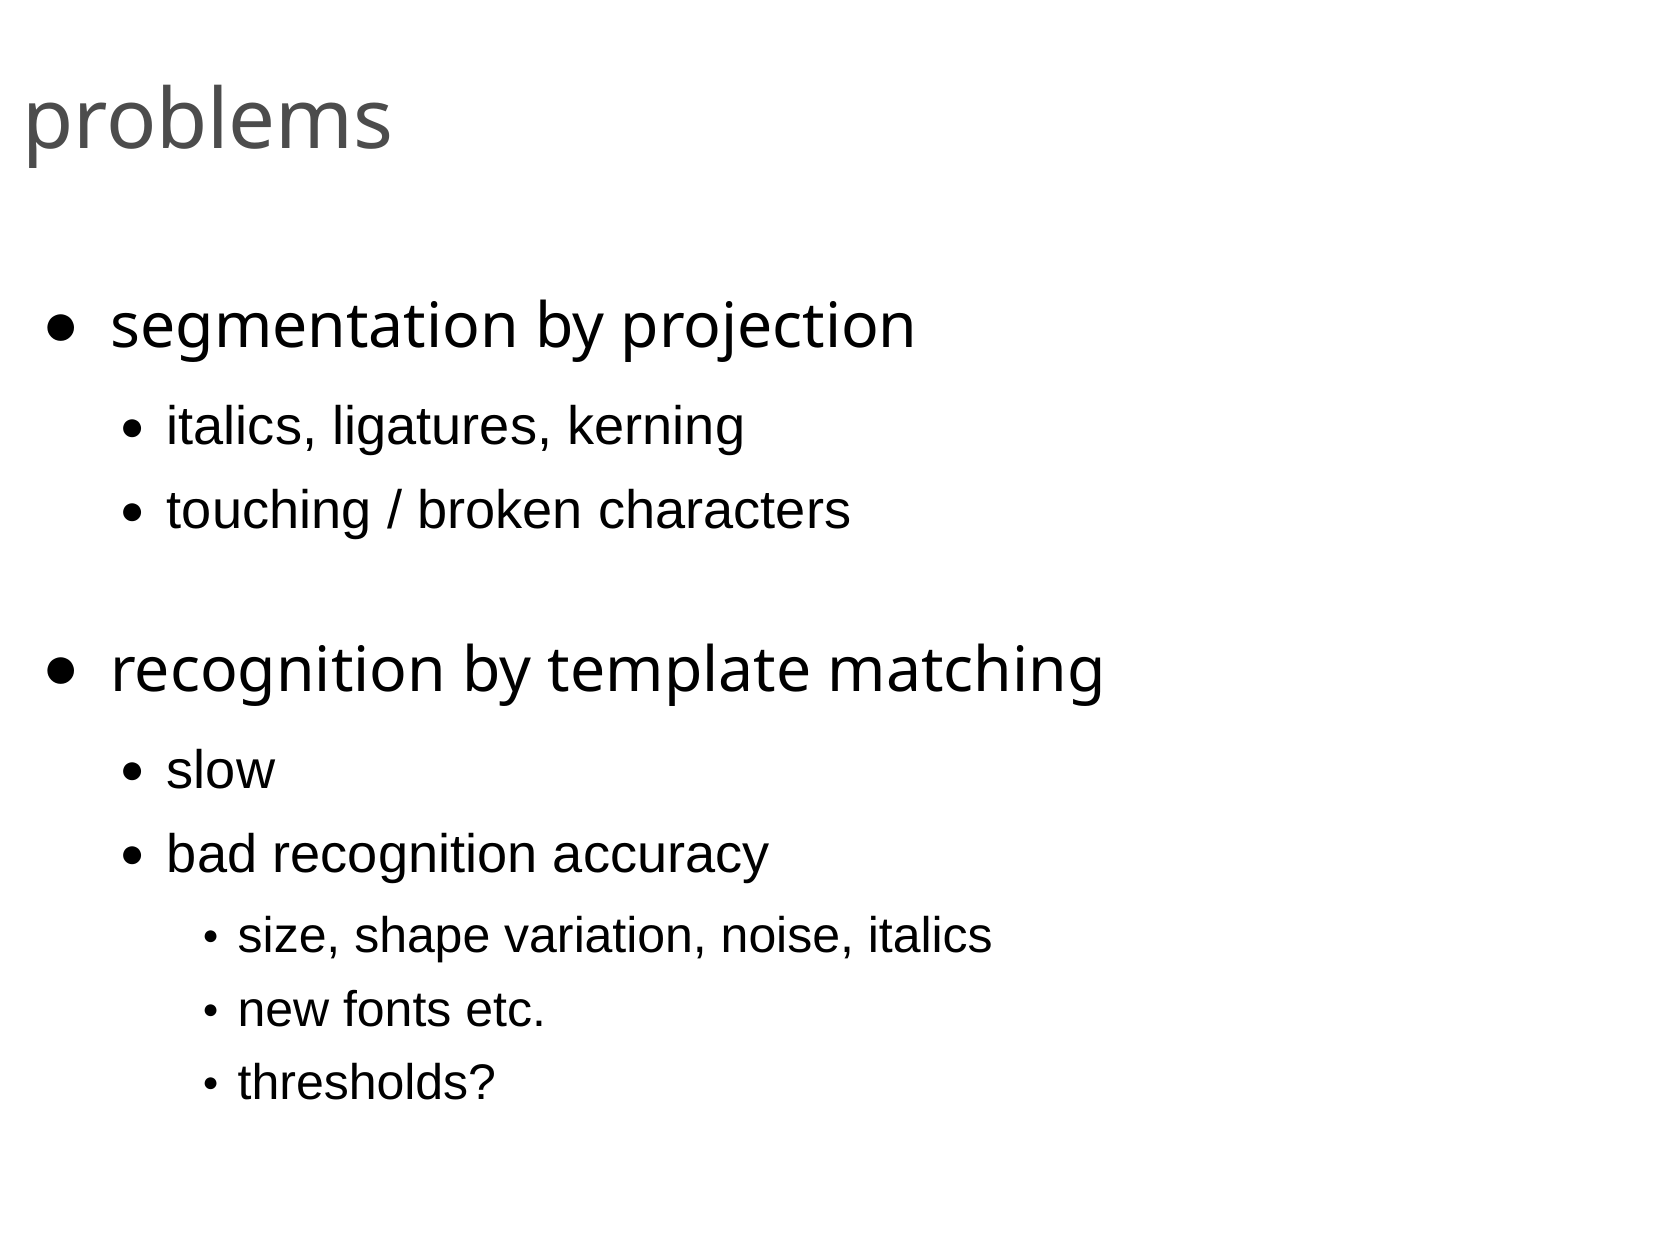

# problems
segmentation by projection
italics, ligatures, kerning
touching / broken characters
recognition by template matching
slow
bad recognition accuracy
size, shape variation, noise, italics
new fonts etc.
thresholds?